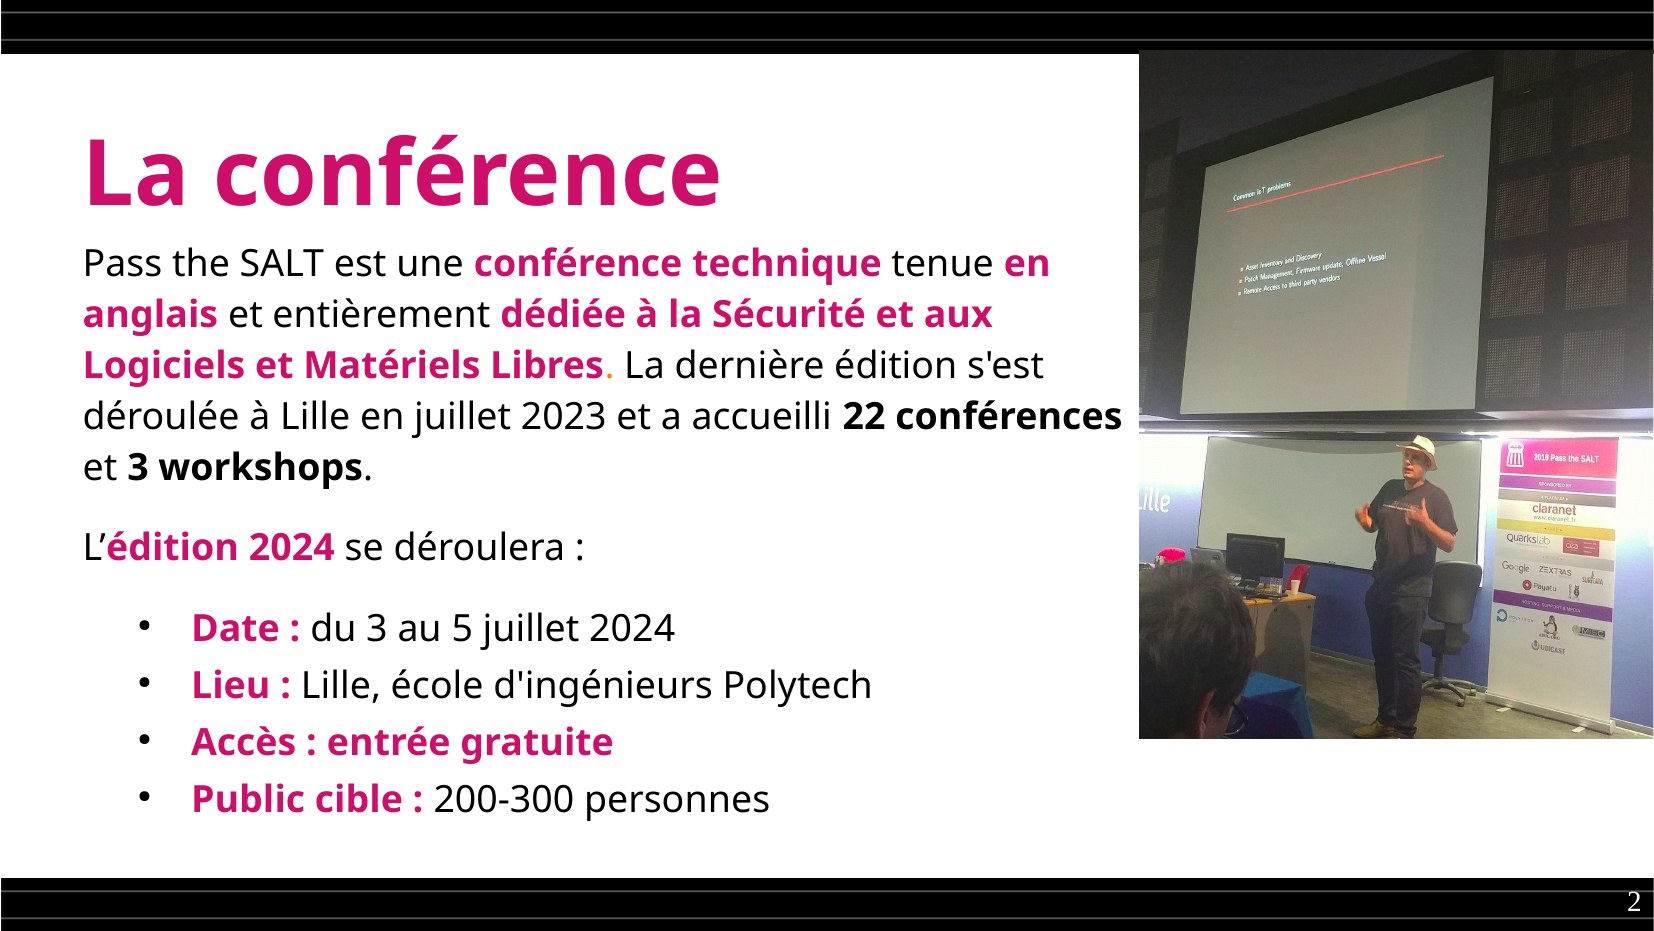

# La conférence
Pass the SALT est une conférence technique tenue en anglais et entièrement dédiée à la Sécurité et aux Logiciels et Matériels Libres. La dernière édition s'est déroulée à Lille en juillet 2023 et a accueilli 22 conférences et 3 workshops.
L’édition 2024 se déroulera :
Date : du 3 au 5 juillet 2024
Lieu : Lille, école d'ingénieurs Polytech
Accès : entrée gratuite
Public cible : 200-300 personnes